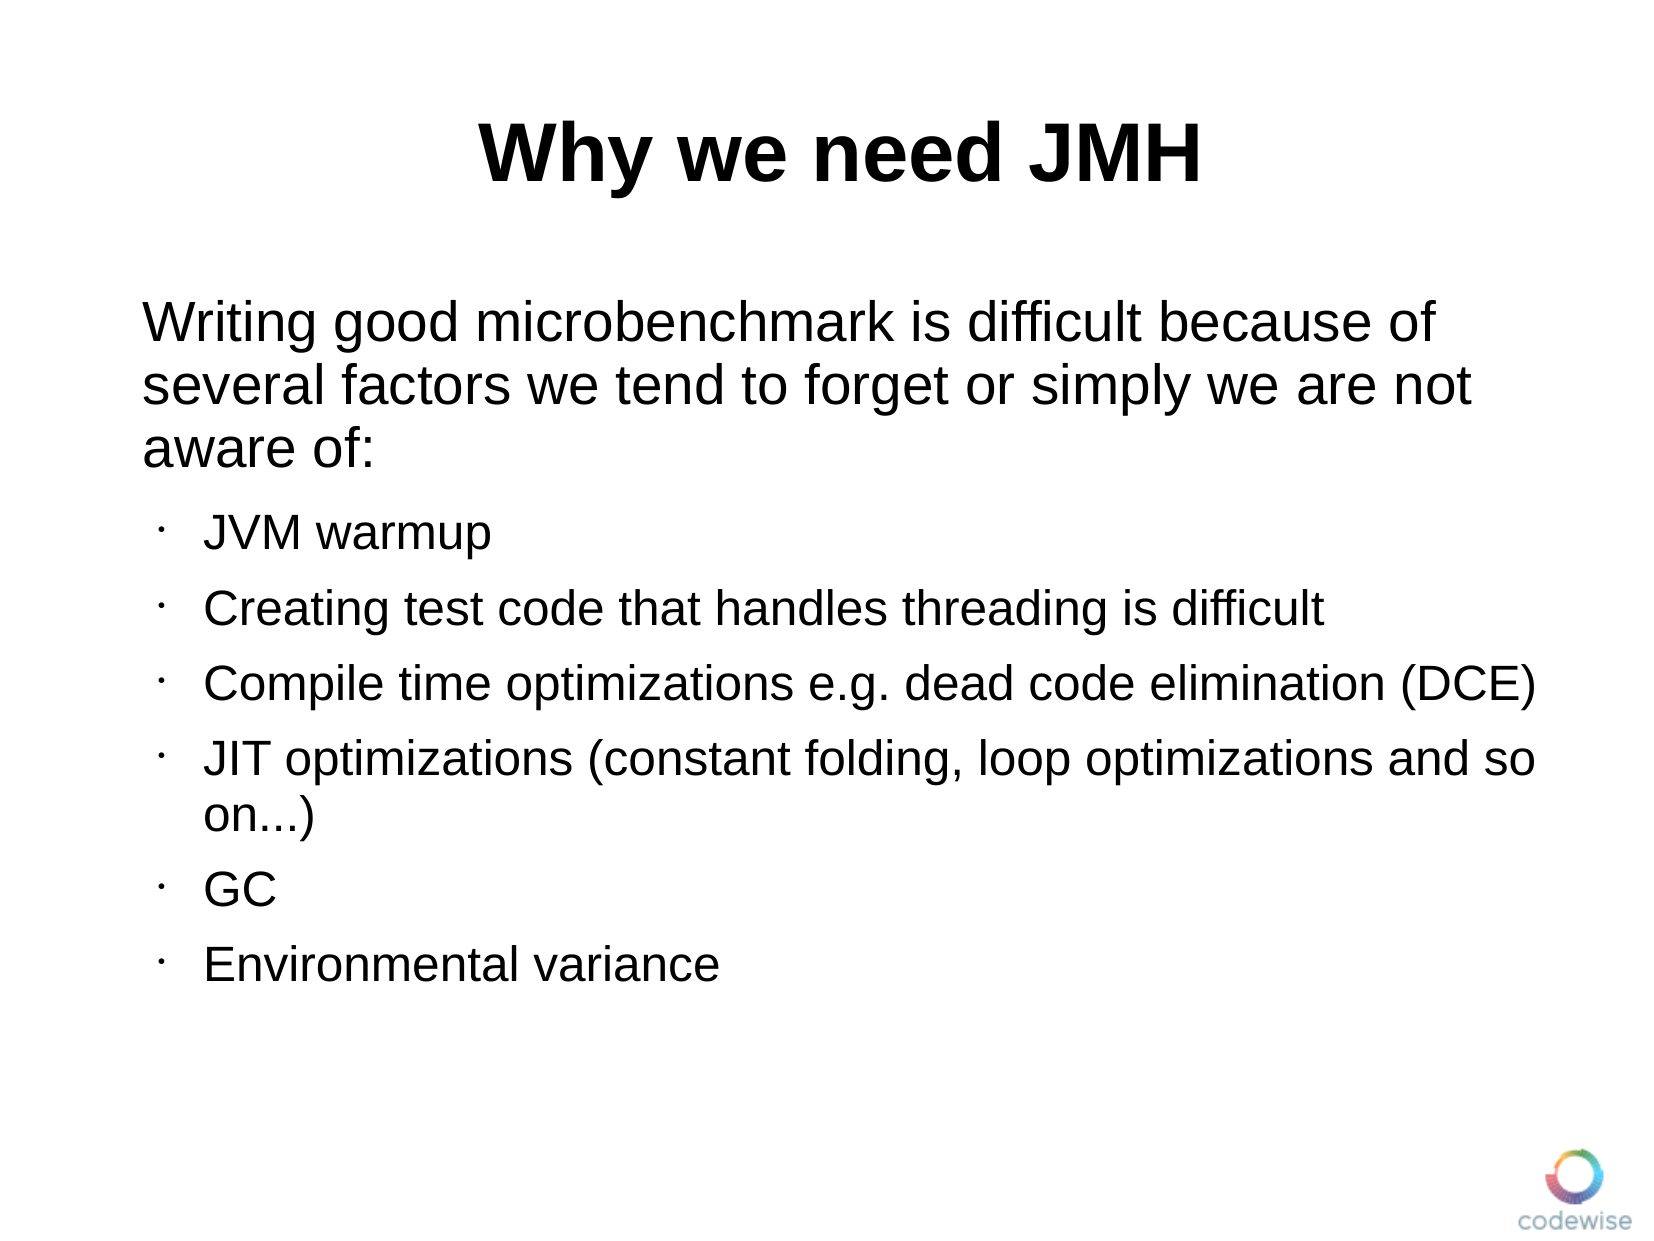

# Why we need JMH
Writing good microbenchmark is difficult because of several factors we tend to forget or simply we are not aware of:
JVM warmup
Creating test code that handles threading is difficult
Compile time optimizations e.g. dead code elimination (DCE)
JIT optimizations (constant folding, loop optimizations and so on...)
GC
Environmental variance